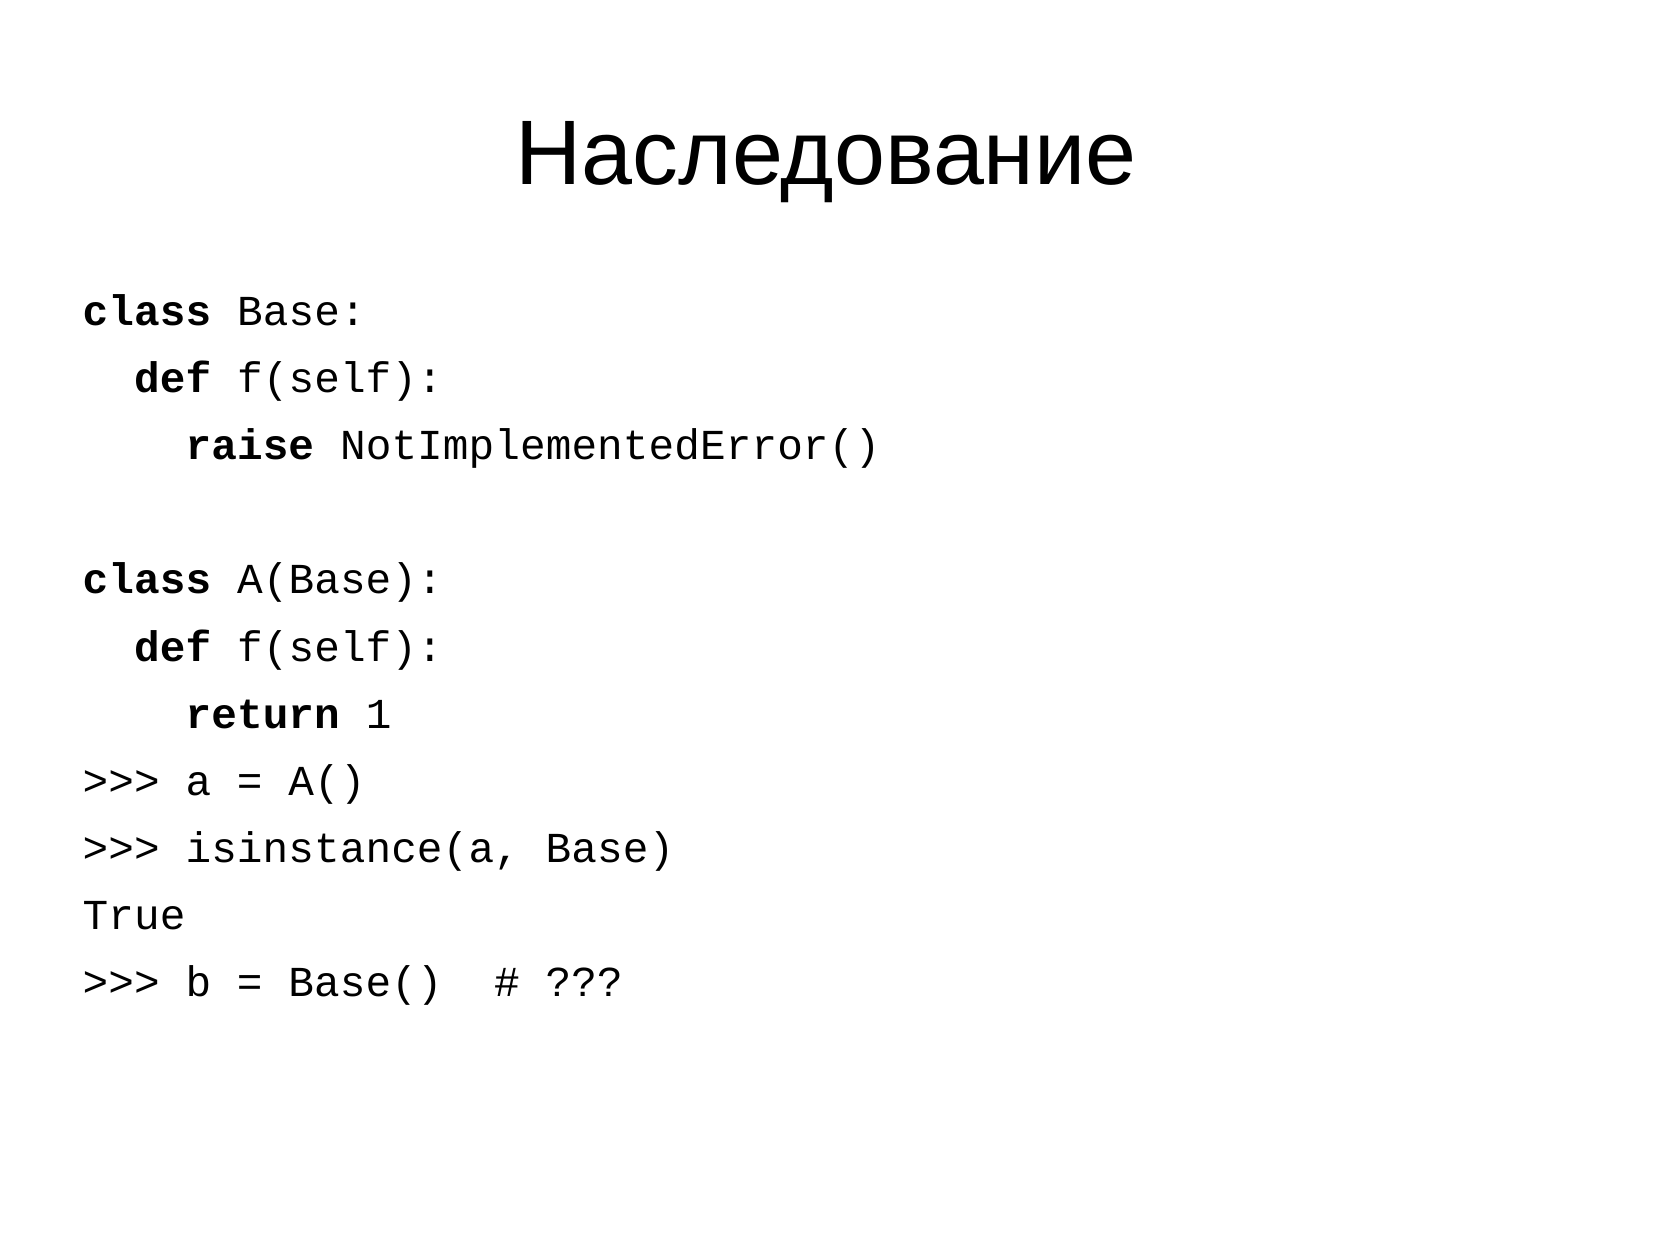

# Наследование
class Base:
 def f(self):
 raise NotImplementedError()
class A(Base):
 def f(self):
 return 1
>>> a = A()
>>> isinstance(a, Base)
True
>>> b = Base() # ???